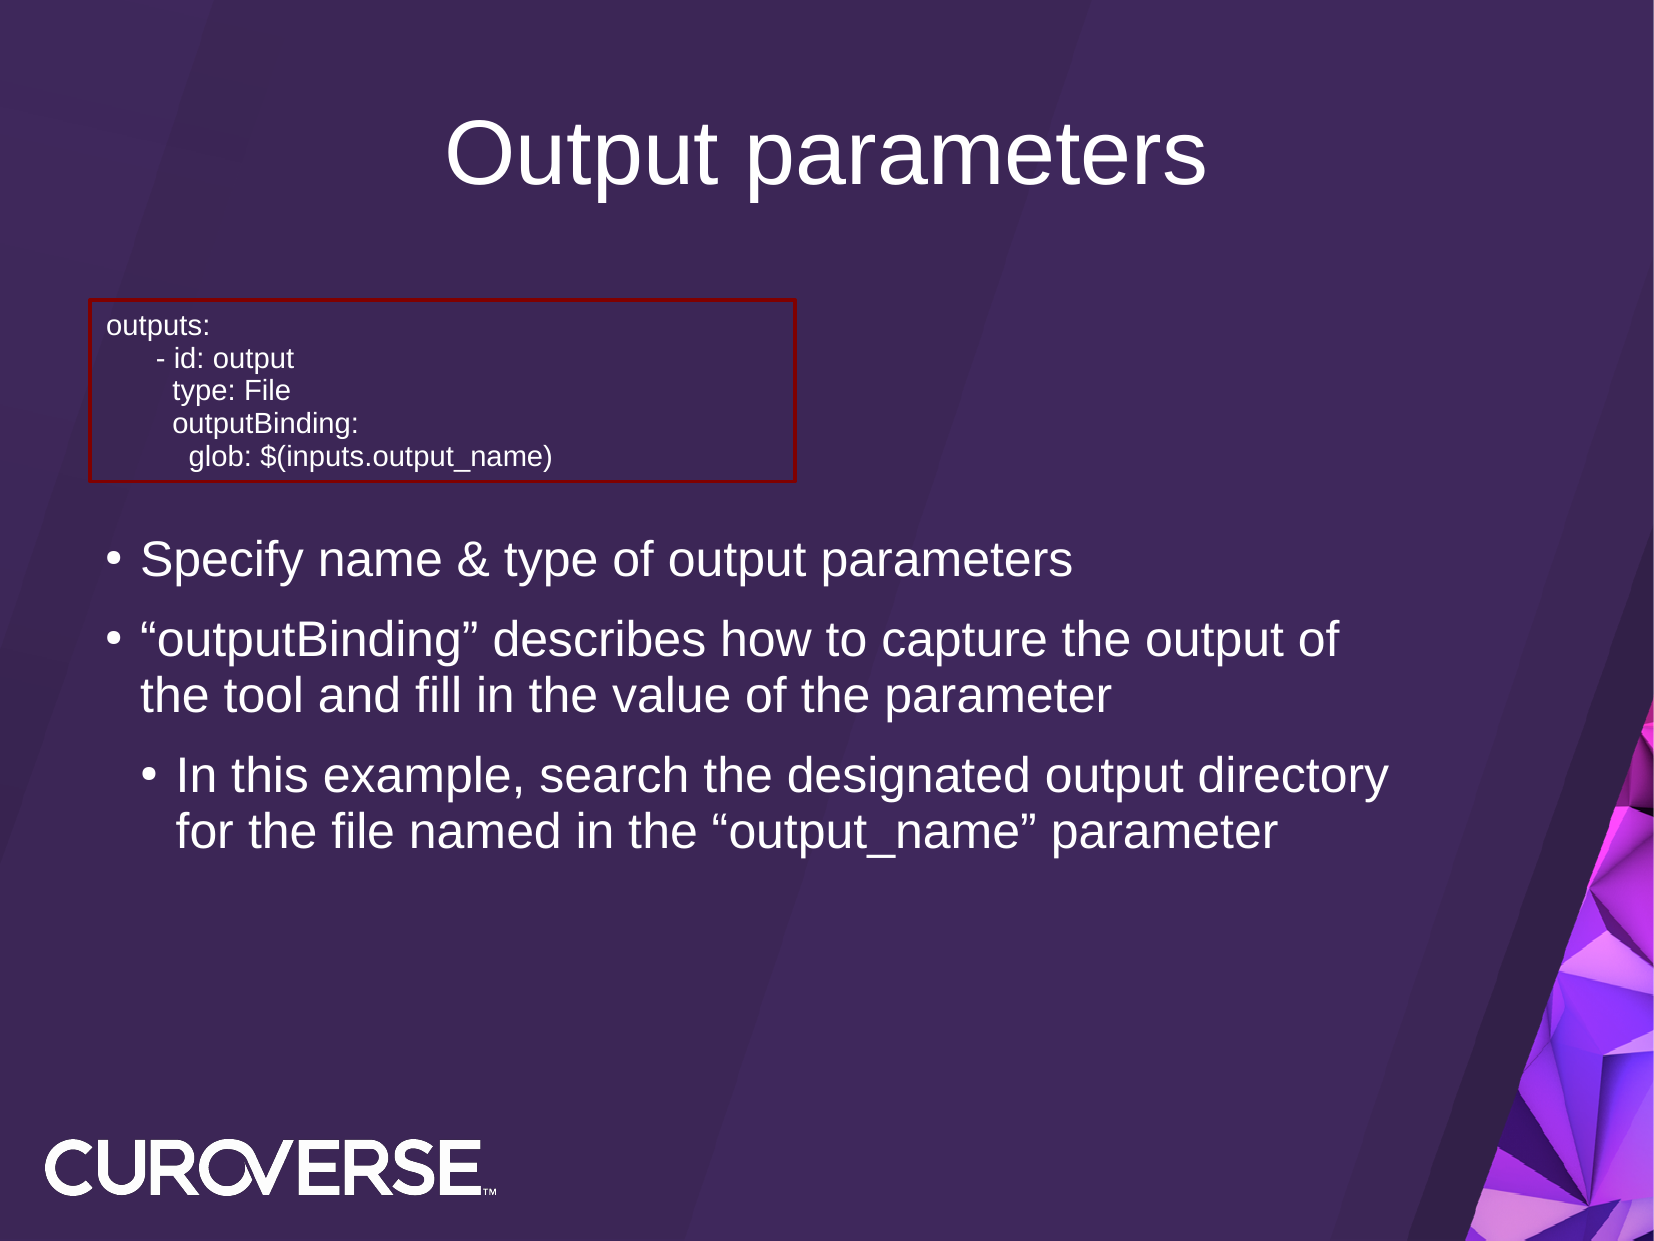

# Output parameters
outputs:
 - id: output
 type: File
 outputBinding:
 glob: $(inputs.output_name)
Specify name & type of output parameters
“outputBinding” describes how to capture the output of the tool and fill in the value of the parameter
In this example, search the designated output directory for the file named in the “output_name” parameter